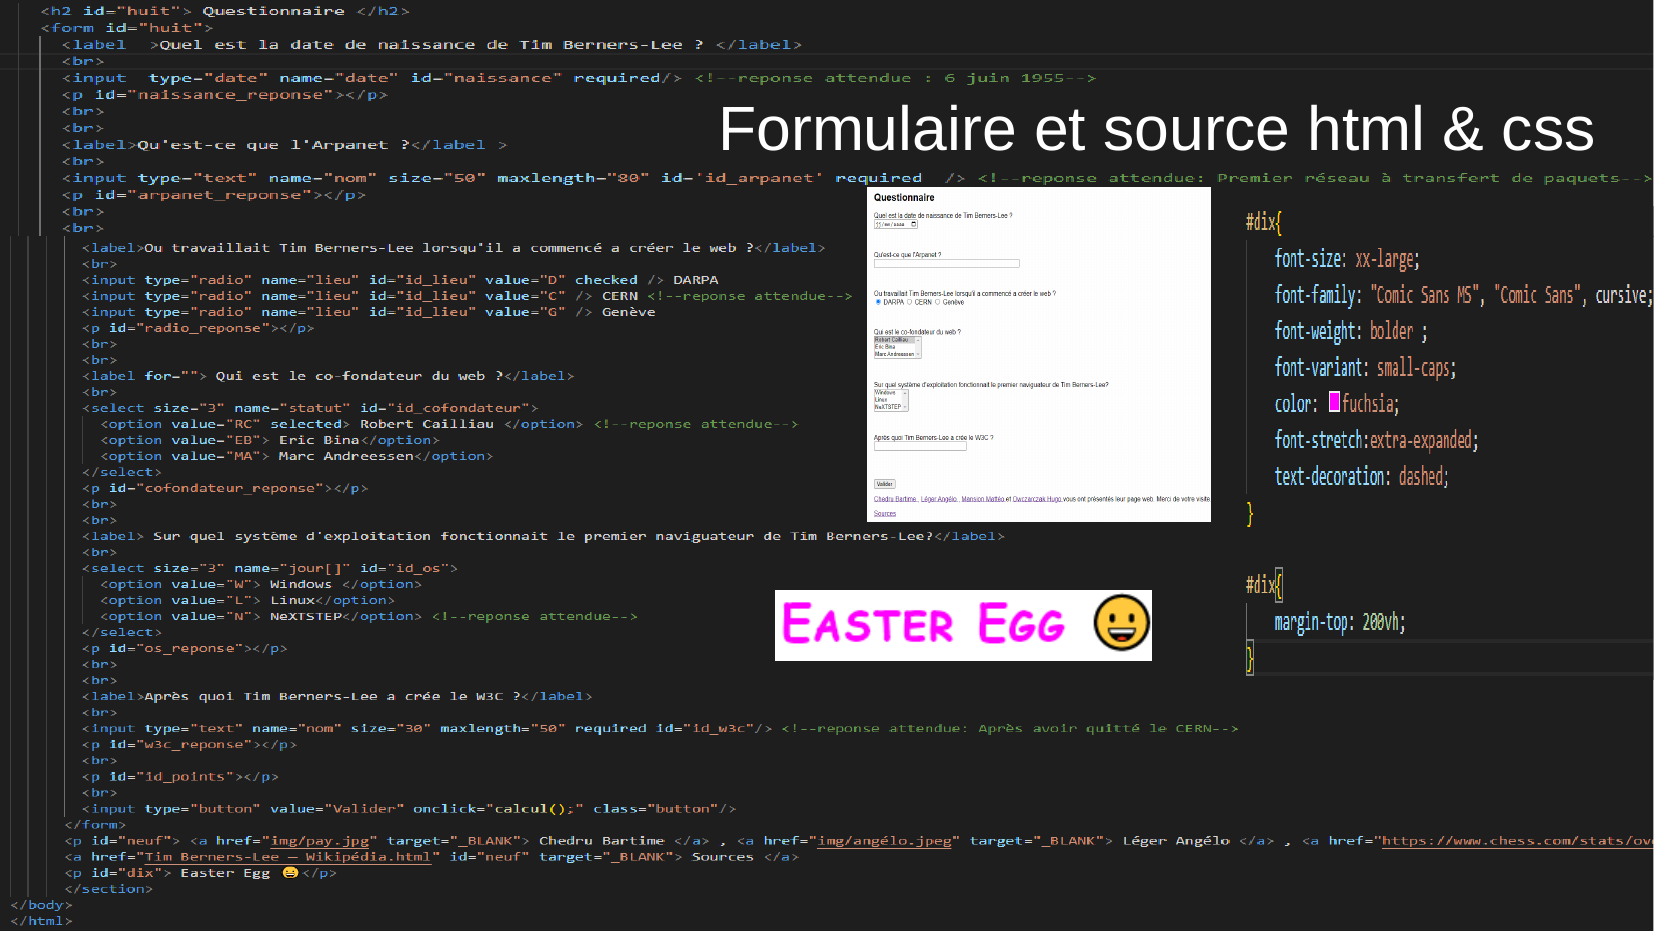

# Formulaire et source html & css